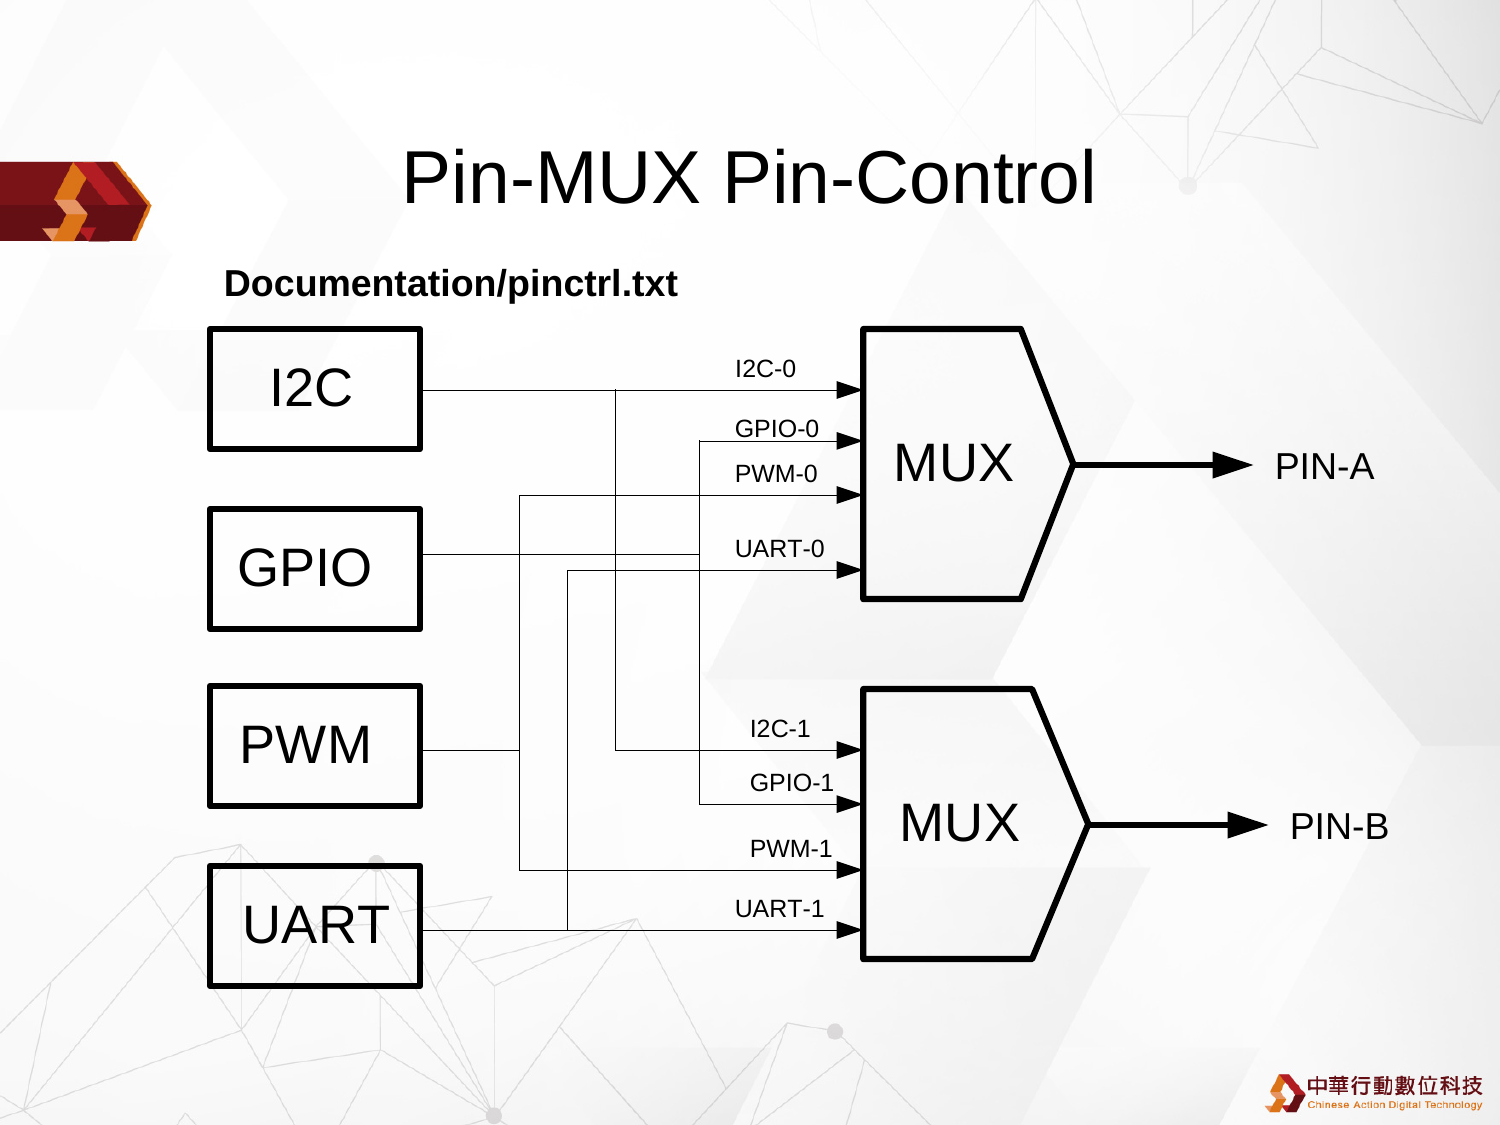

# Pin-MUX Pin-Control
Documentation/pinctrl.txt
I2C
I2C-0
GPIO-0
MUX
PIN-A
PWM-0
GPIO
UART-0
PWM
I2C-1
GPIO-1
MUX
PIN-B
PWM-1
UART
UART-1